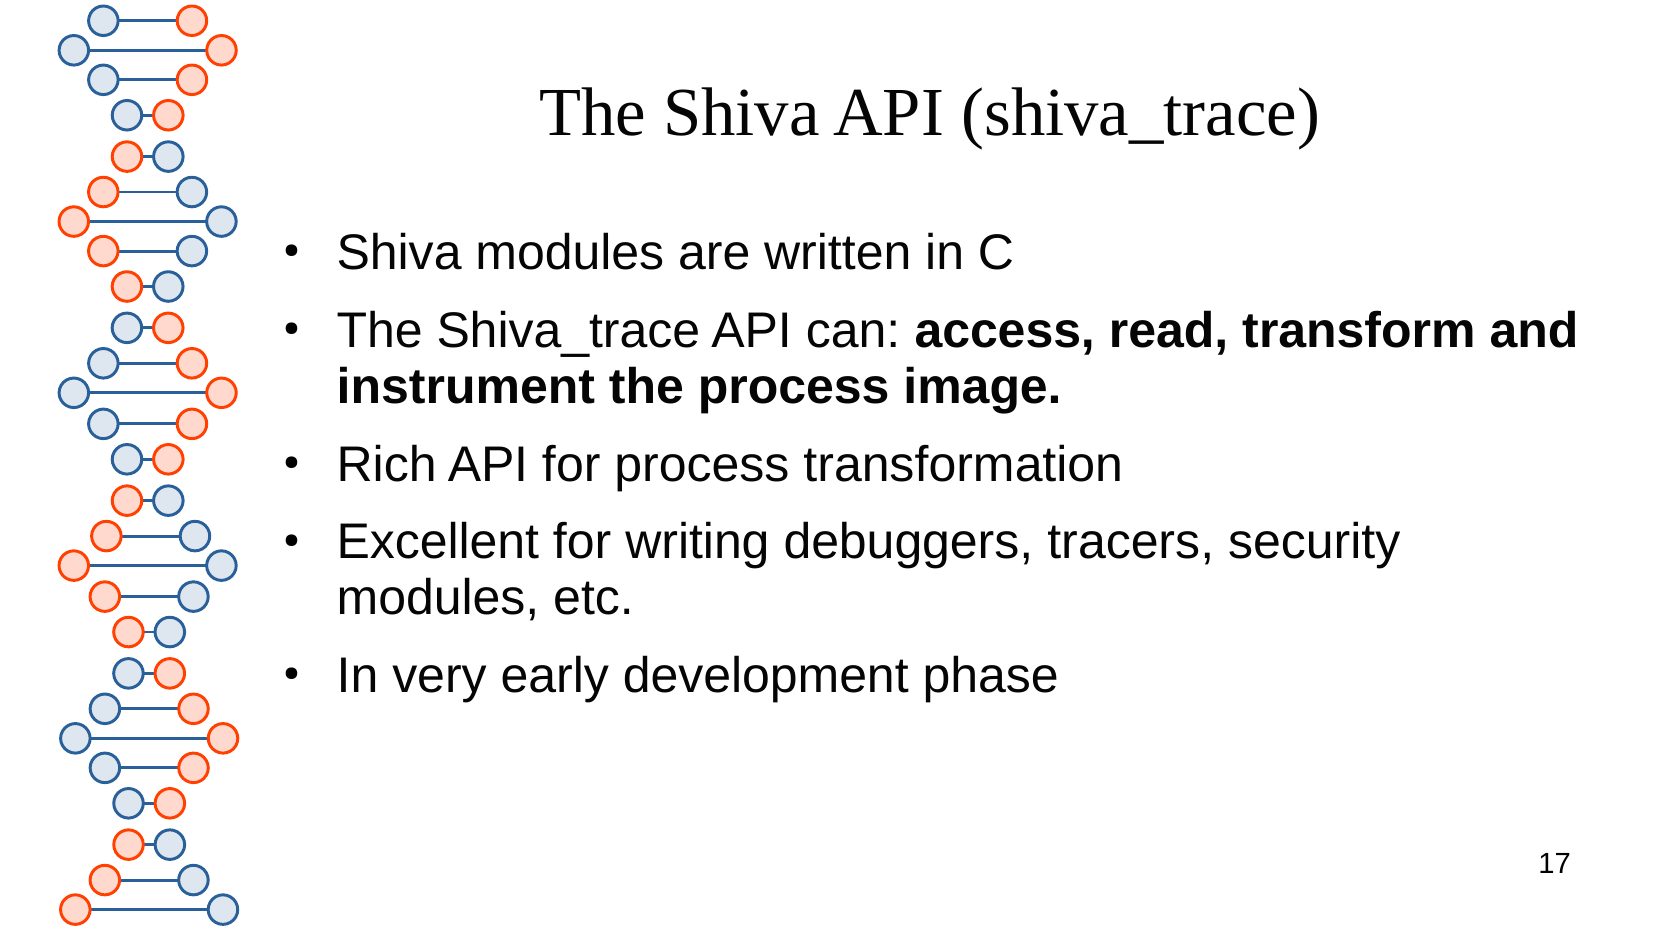

# The Shiva API (shiva_trace)
Shiva modules are written in C
The Shiva_trace API can: access, read, transform and instrument the process image.
Rich API for process transformation
Excellent for writing debuggers, tracers, security modules, etc.
In very early development phase
17